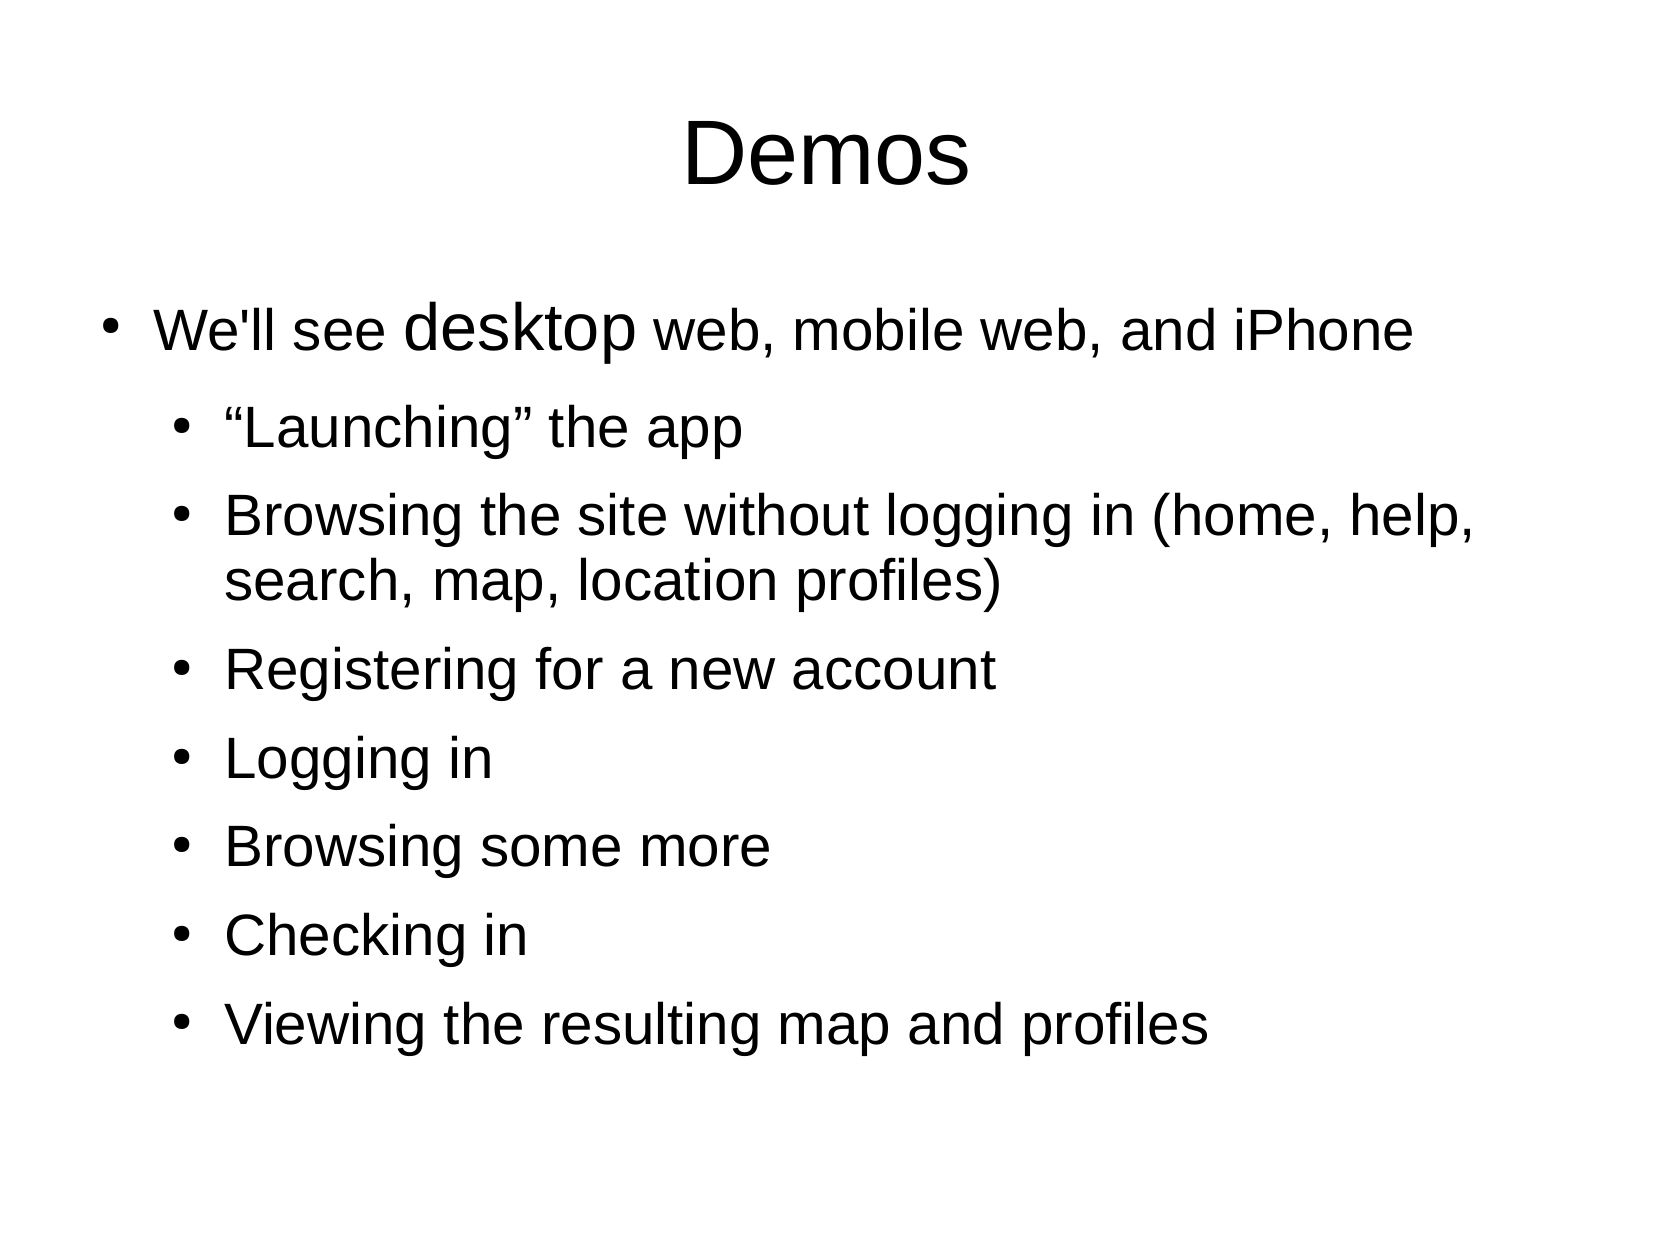

# Demos
We'll see desktop web, mobile web, and iPhone
“Launching” the app
Browsing the site without logging in (home, help, search, map, location profiles)
Registering for a new account
Logging in
Browsing some more
Checking in
Viewing the resulting map and profiles